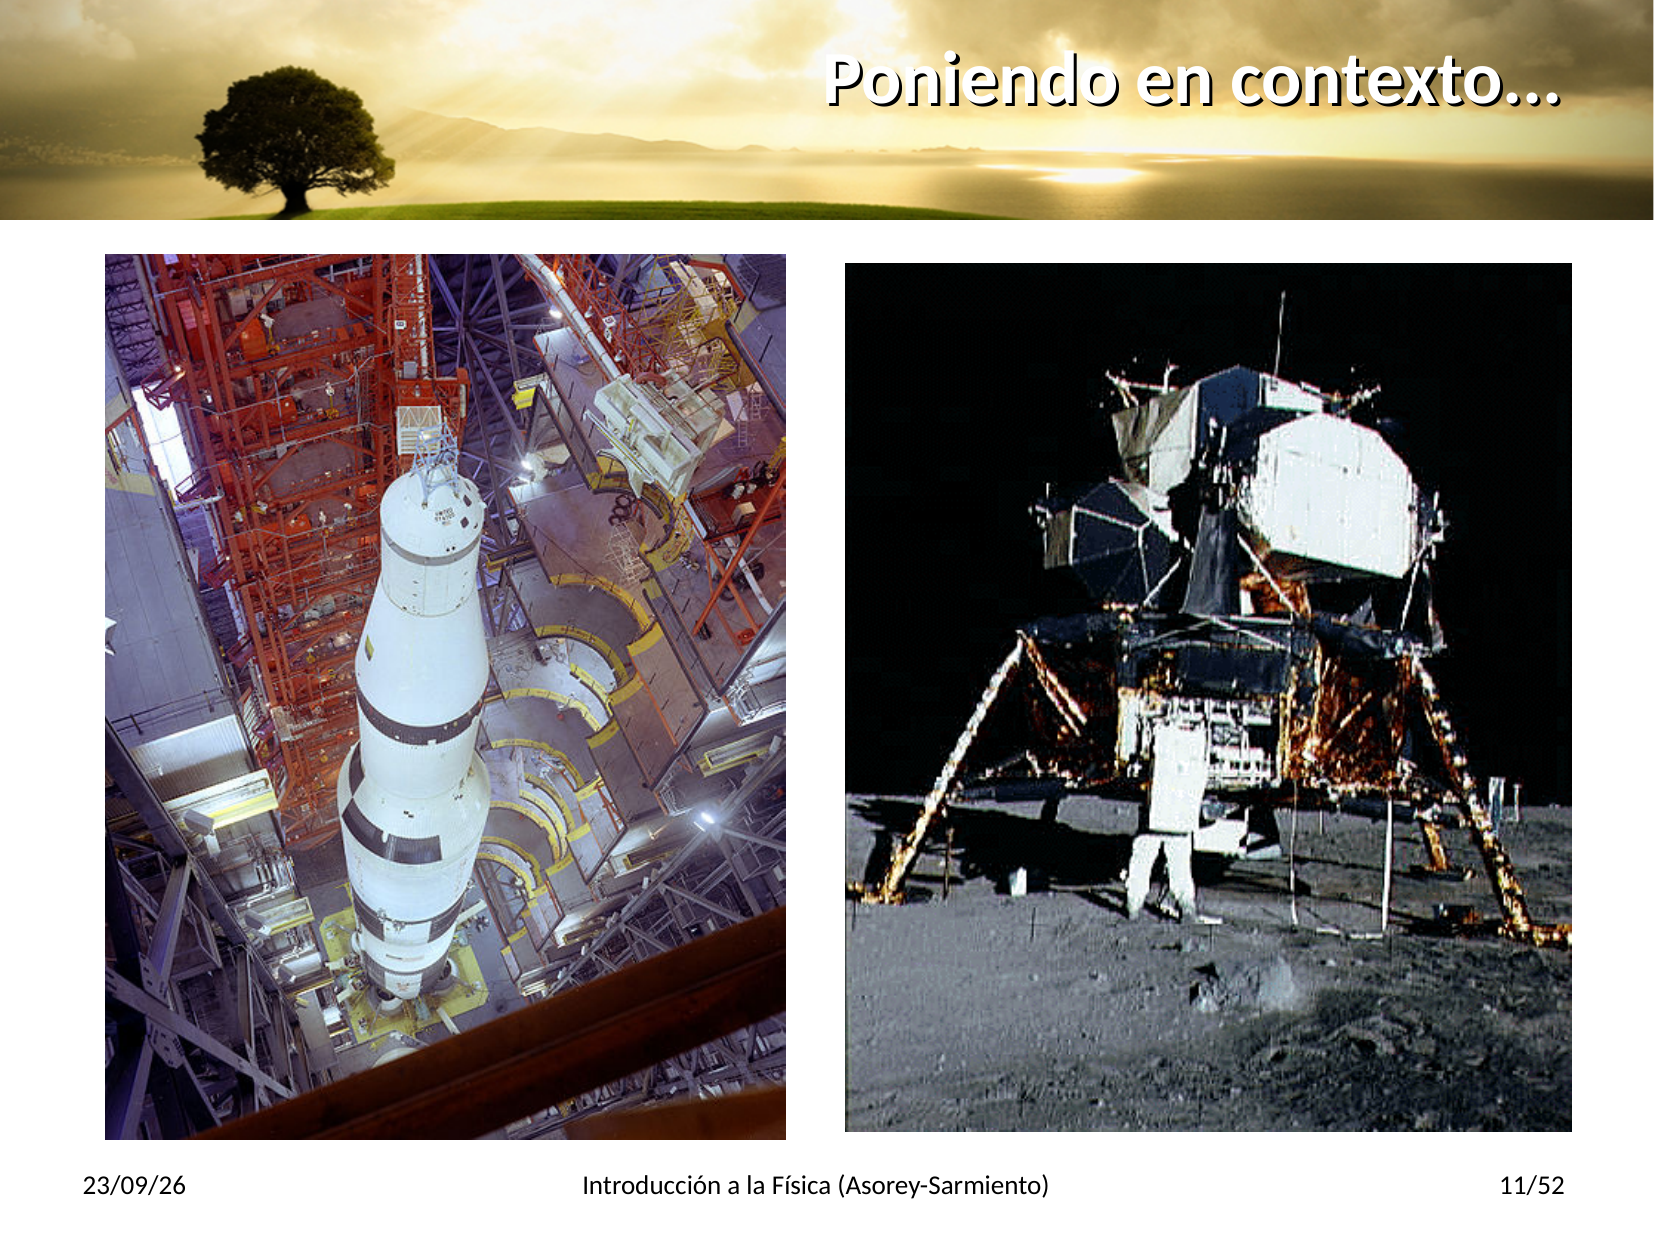

# Poniendo en contexto...
Introducción a la Física (Asorey-Sarmiento)
11